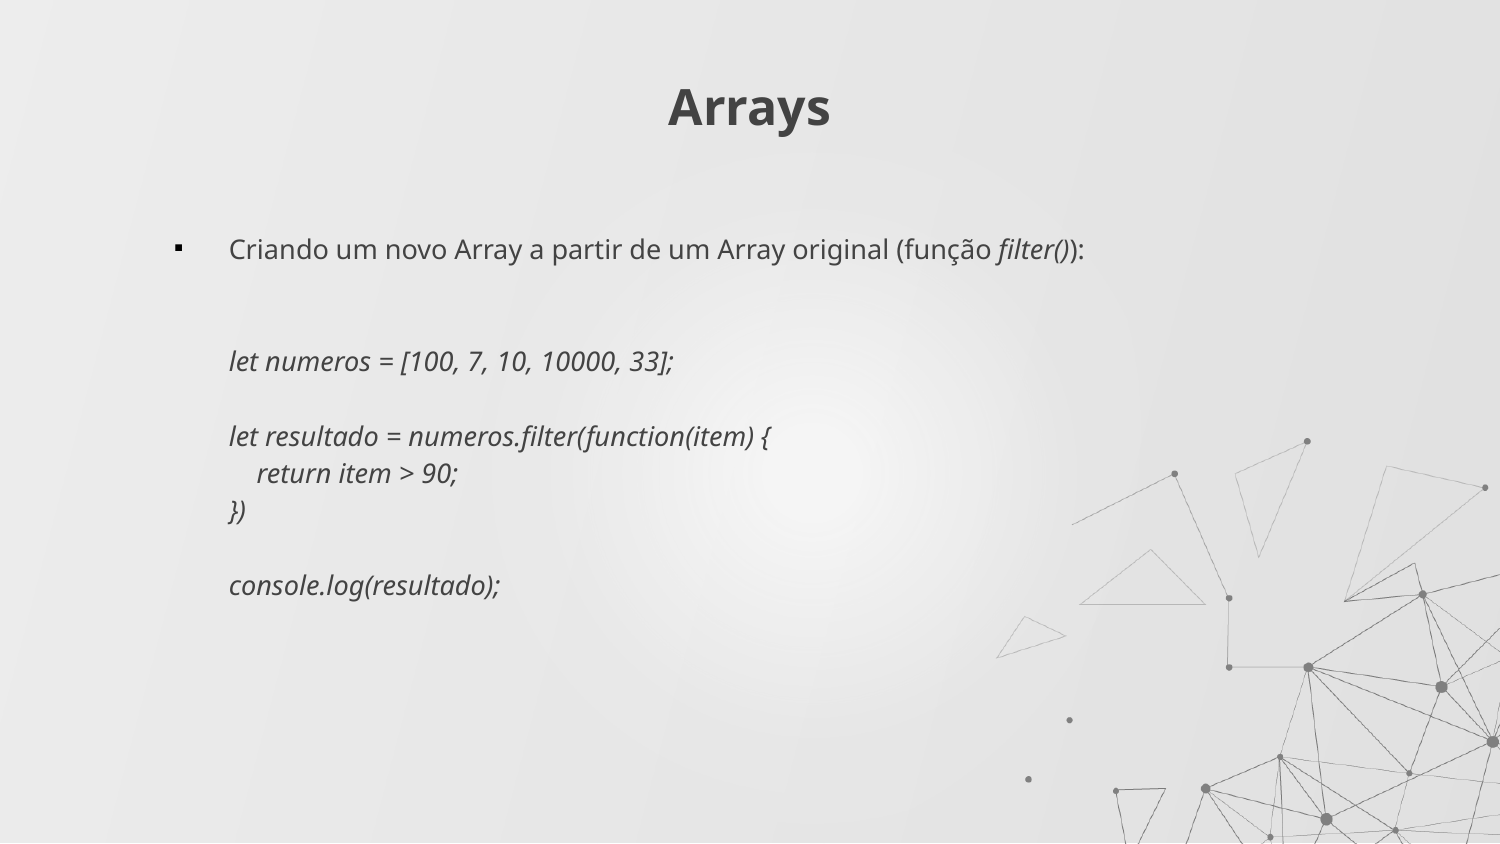

Arrays
# Criando um novo Array a partir de um Array original (função filter()):
let numeros = [100, 7, 10, 10000, 33];
let resultado = numeros.filter(function(item) {
 return item > 90;
})
console.log(resultado);